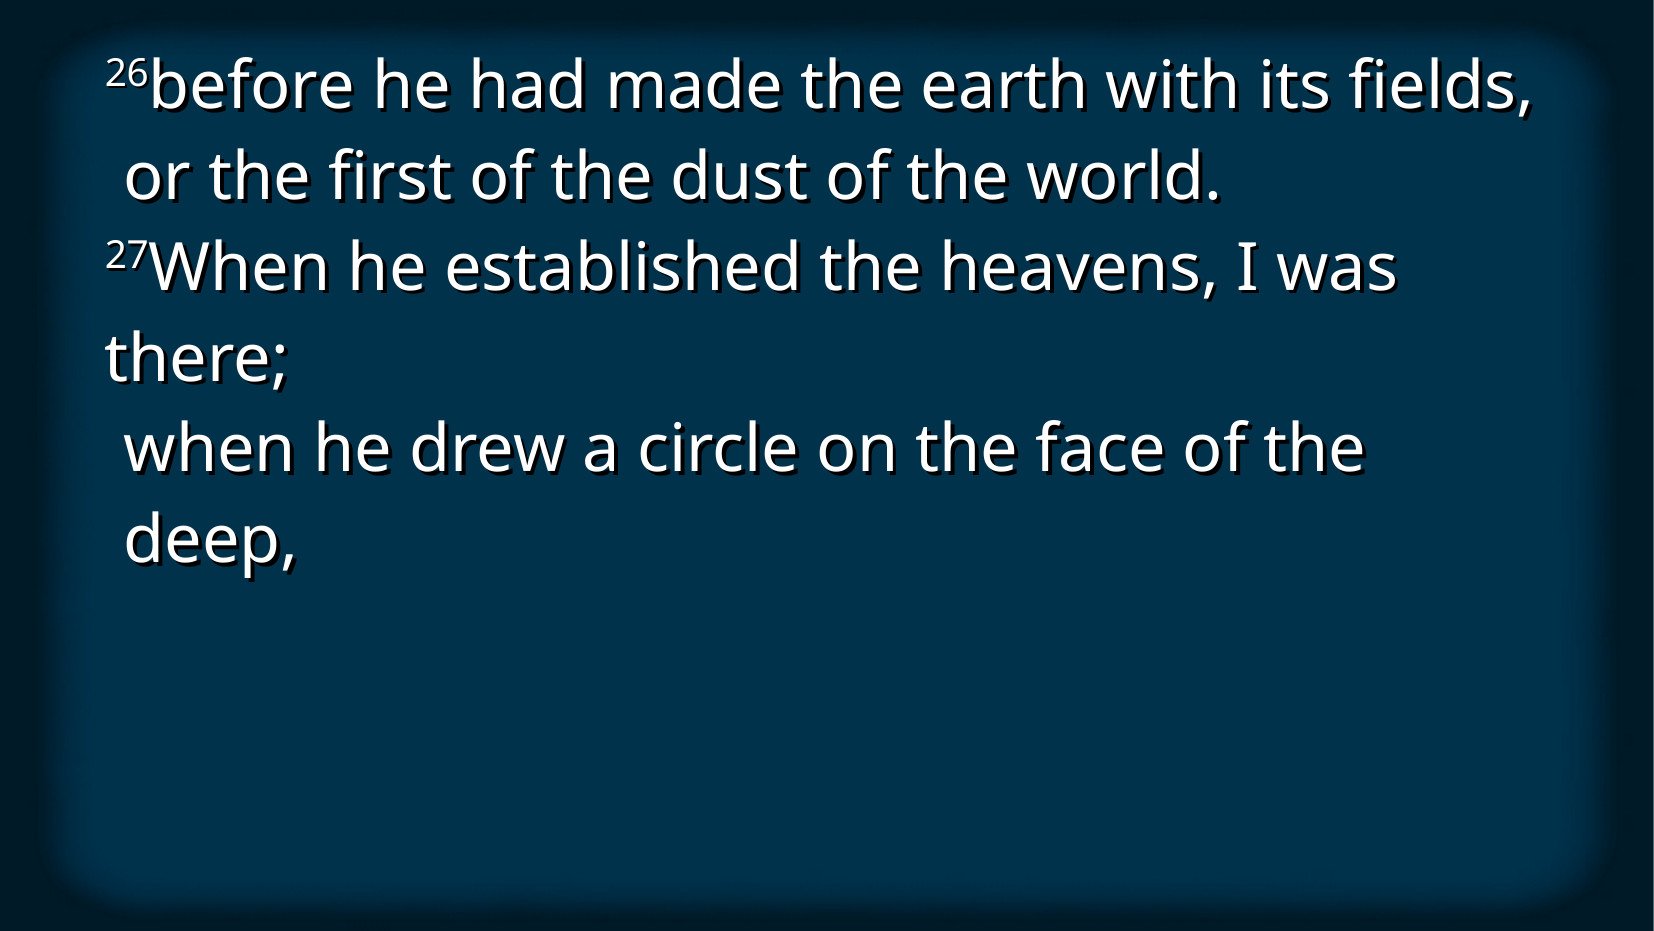

26before he had made the earth with its fields,
or the first of the dust of the world.
27When he established the heavens, I was there;
when he drew a circle on the face of the deep,